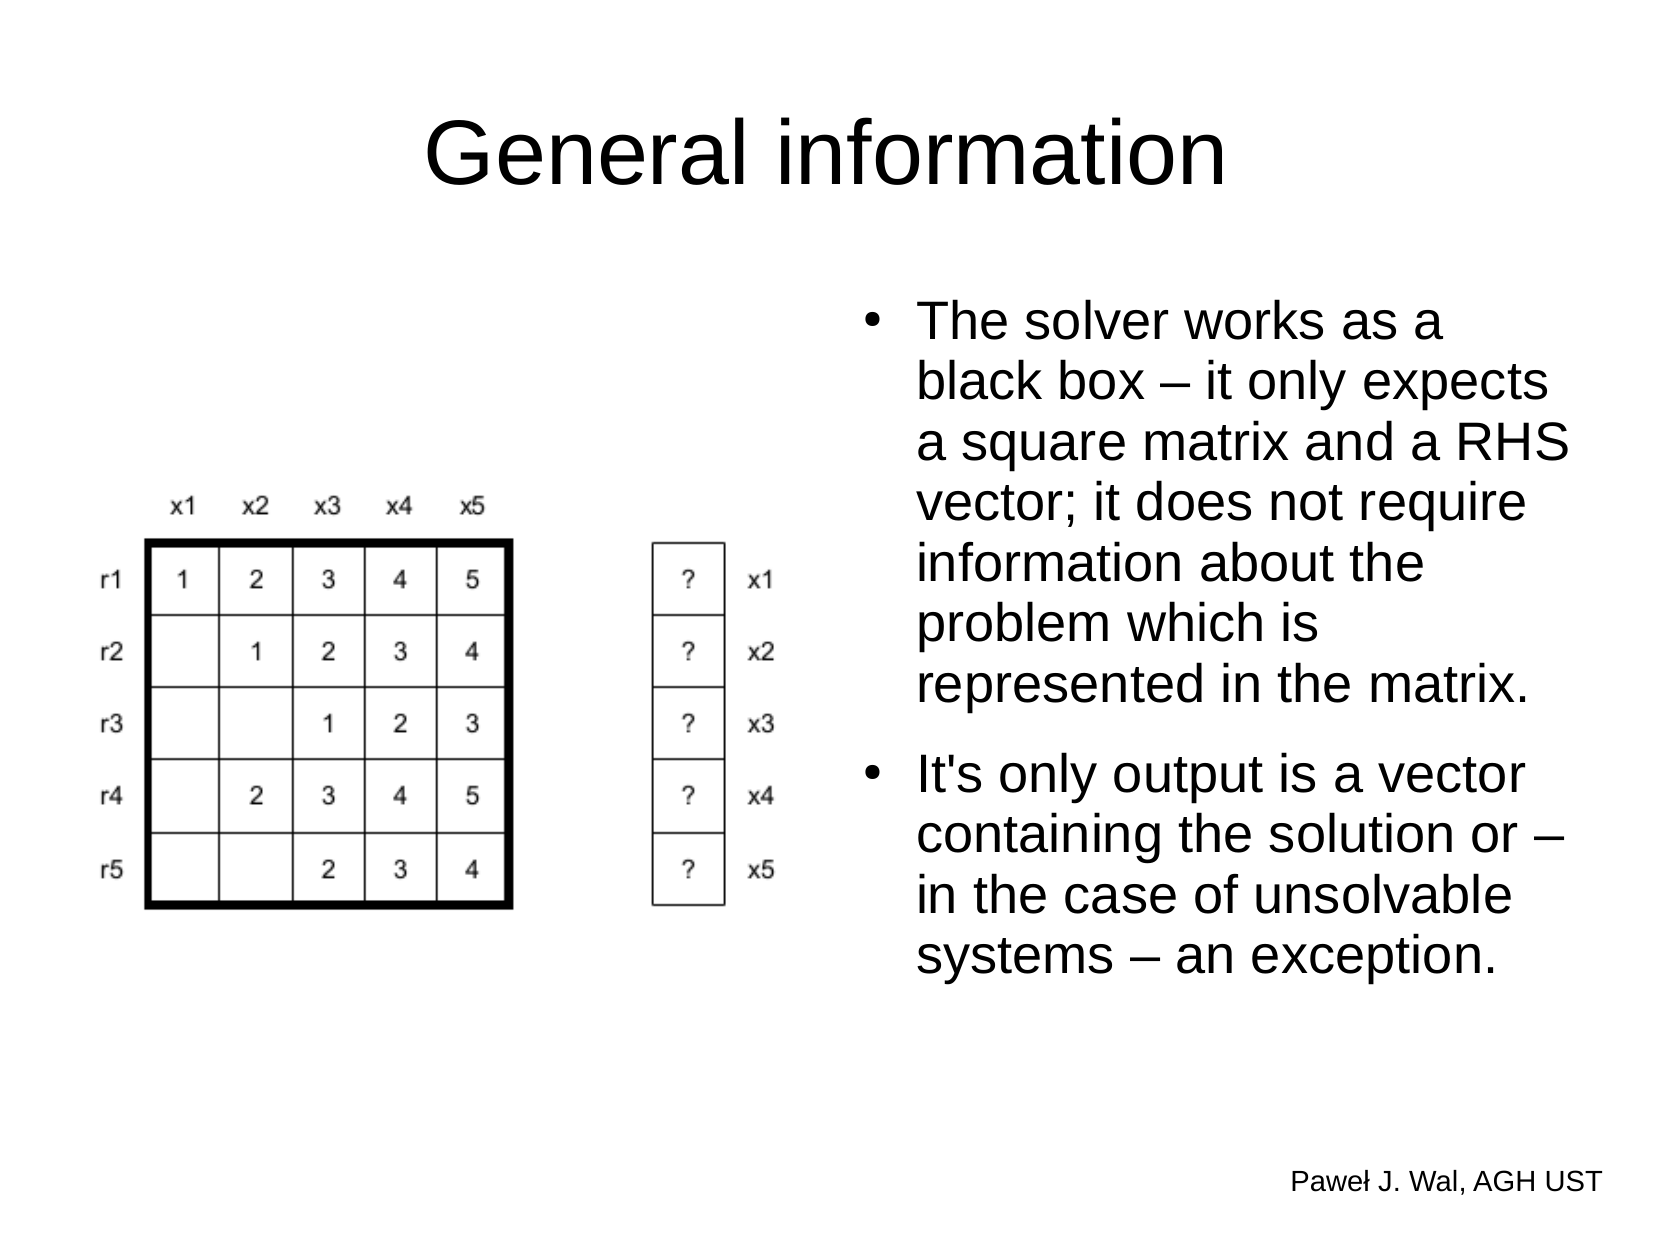

# General information
The solver works as a black box – it only expects a square matrix and a RHS vector; it does not require information about the problem which is represented in the matrix.
It's only output is a vector containing the solution or – in the case of unsolvable systems – an exception.
Paweł J. Wal, AGH UST